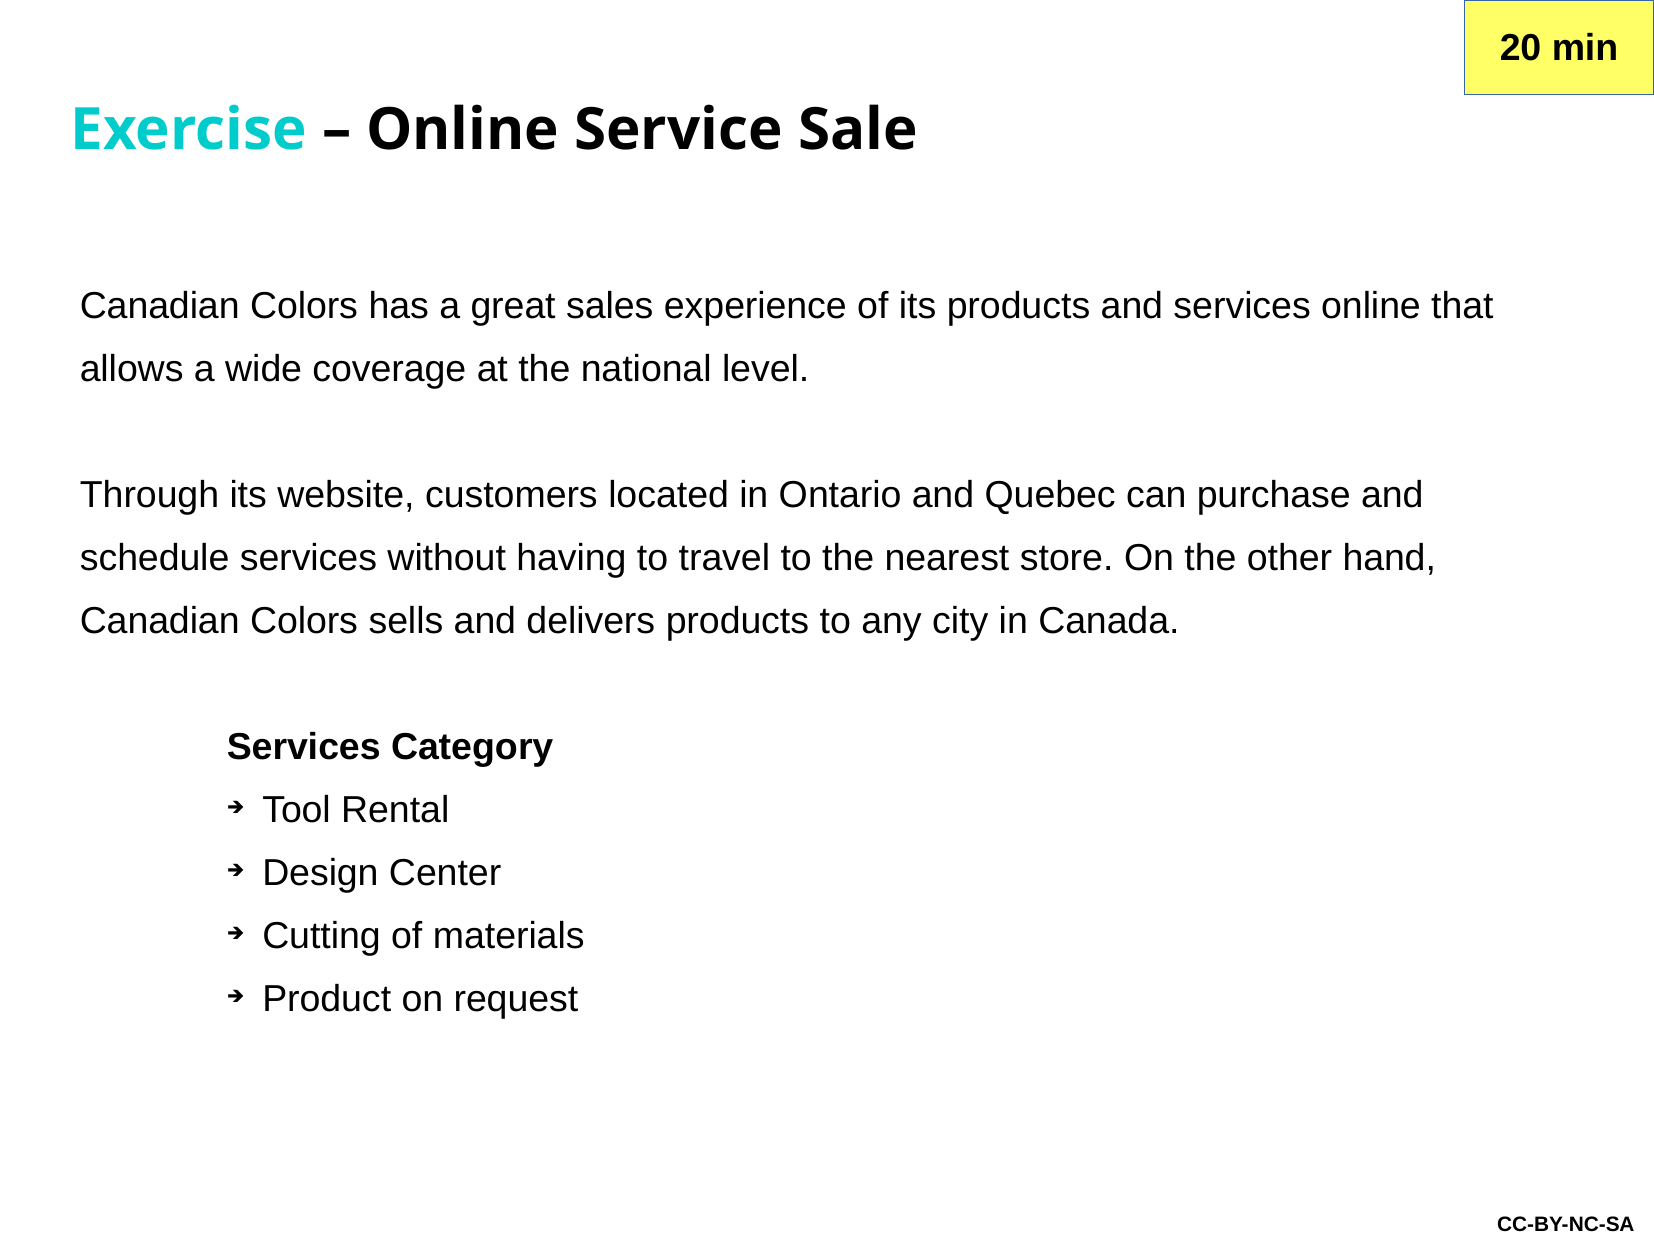

20 min
# Exercise – Online Service Sale
Canadian Colors has a great sales experience of its products and services online that allows a wide coverage at the national level.
Through its website, customers located in Ontario and Quebec can purchase and schedule services without having to travel to the nearest store. On the other hand, Canadian Colors sells and delivers products to any city in Canada.
Services Category
Tool Rental
Design Center
Cutting of materials
Product on request
CC-BY-NC-SA